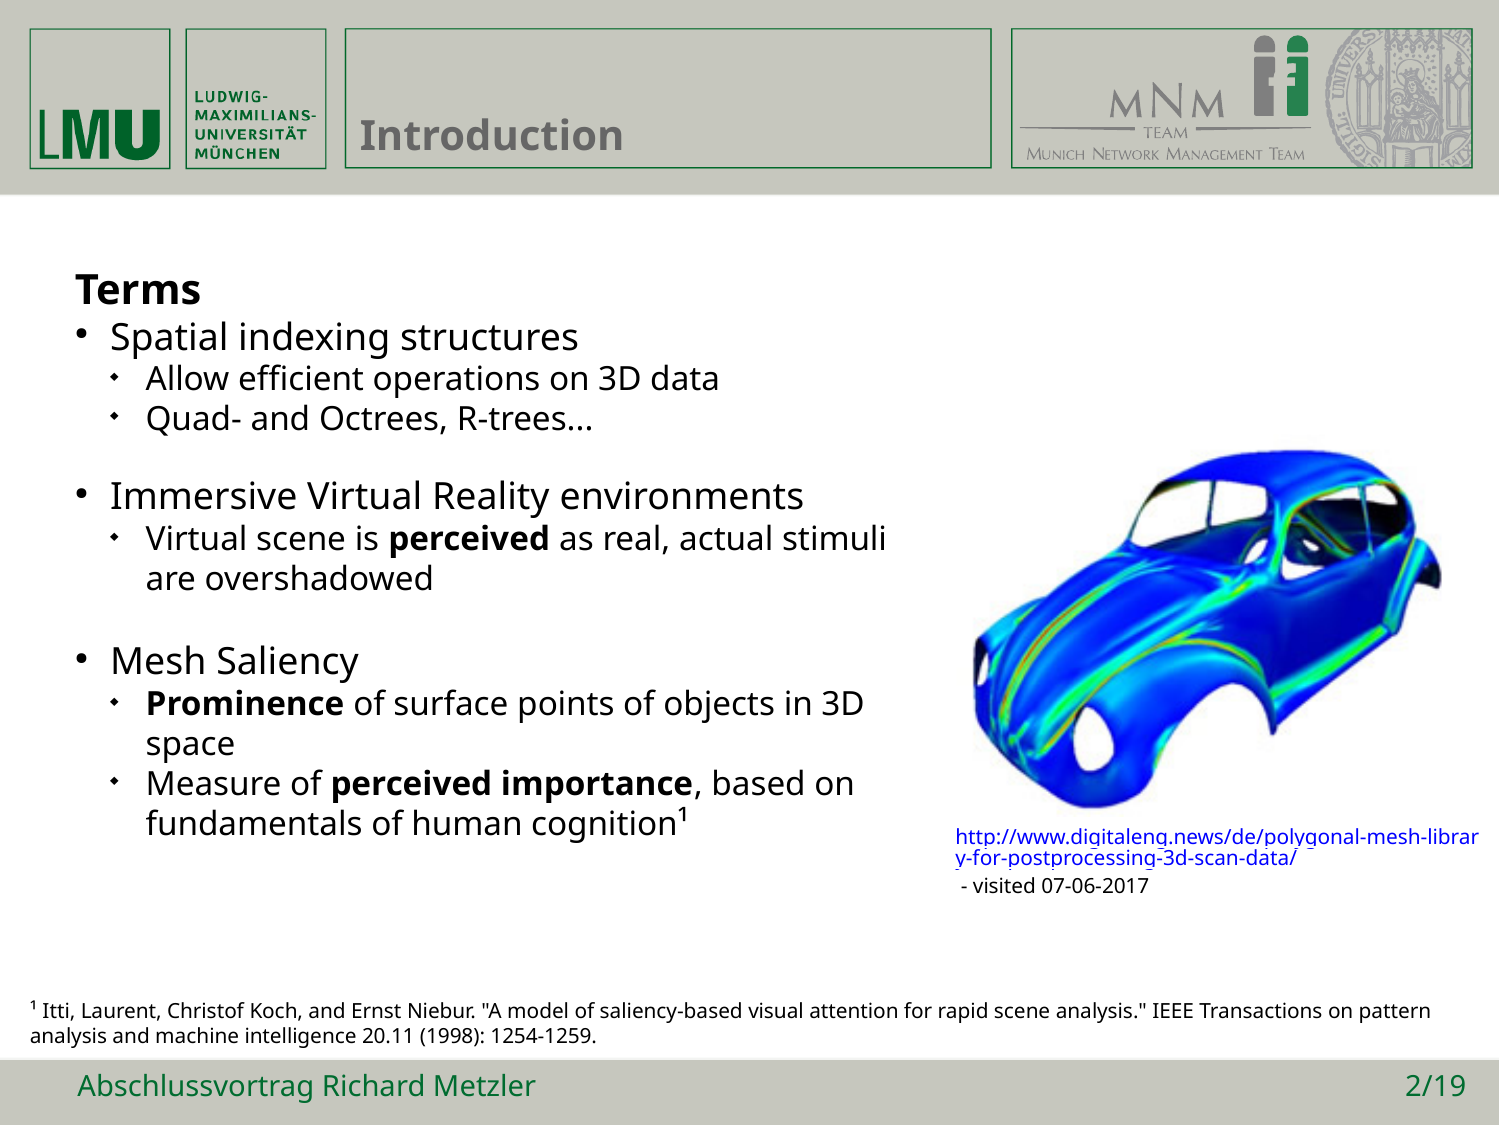

Introduction
Terms
Spatial indexing structures
Allow efficient operations on 3D data
Quad- and Octrees, R-trees...
Immersive Virtual Reality environments
Virtual scene is perceived as real, actual stimuli are overshadowed
Mesh Saliency
Prominence of surface points of objects in 3D space
Measure of perceived importance, based on fundamentals of human cognition¹
http://www.digitaleng.news/de/polygonal-mesh-library-for-postprocessing-3d-scan-data/
 - visited 07-06-2017
¹ Itti, Laurent, Christof Koch, and Ernst Niebur. "A model of saliency-based visual attention for rapid scene analysis." IEEE Transactions on pattern analysis and machine intelligence 20.11 (1998): 1254-1259.
Abschlussvortrag Richard Metzler
2/19